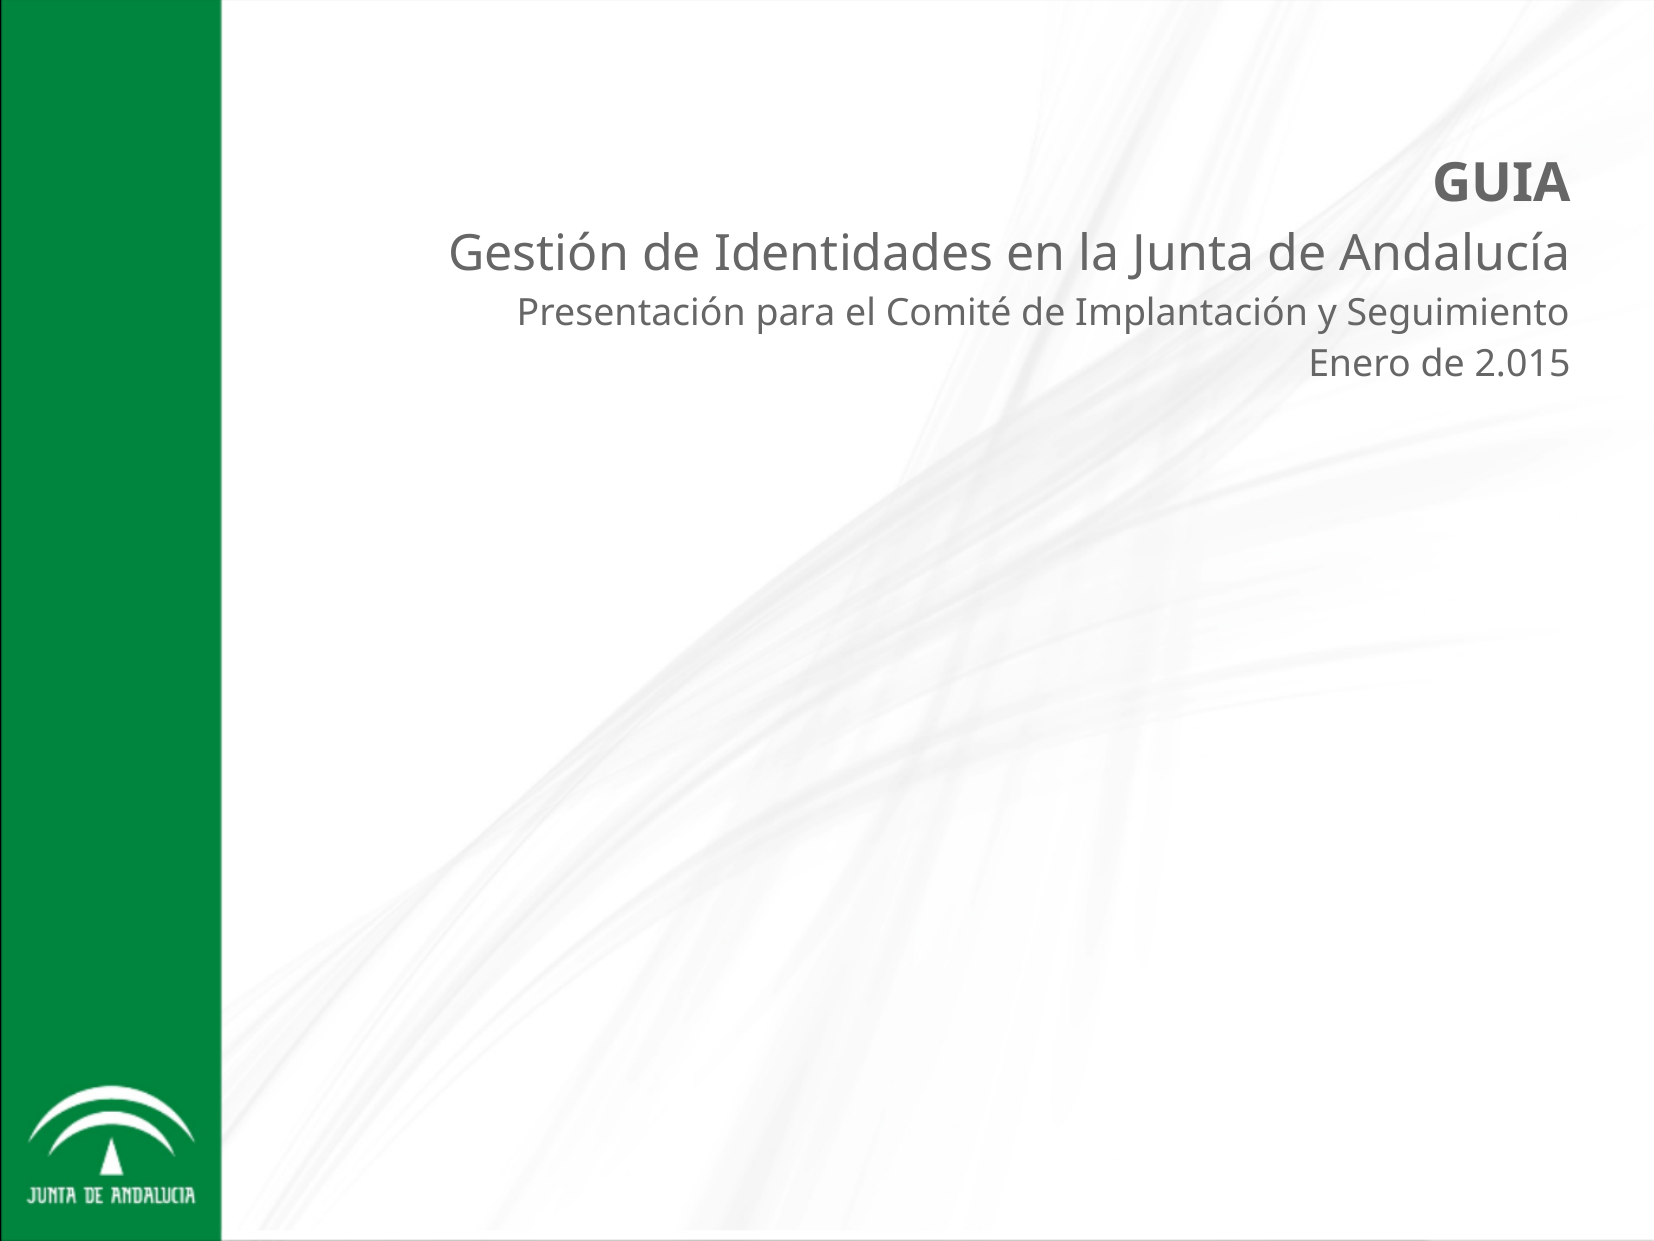

# GUIA
Gestión de Identidades en la Junta de Andalucía
Presentación para el Comité de Implantación y Seguimiento
Enero de 2.015